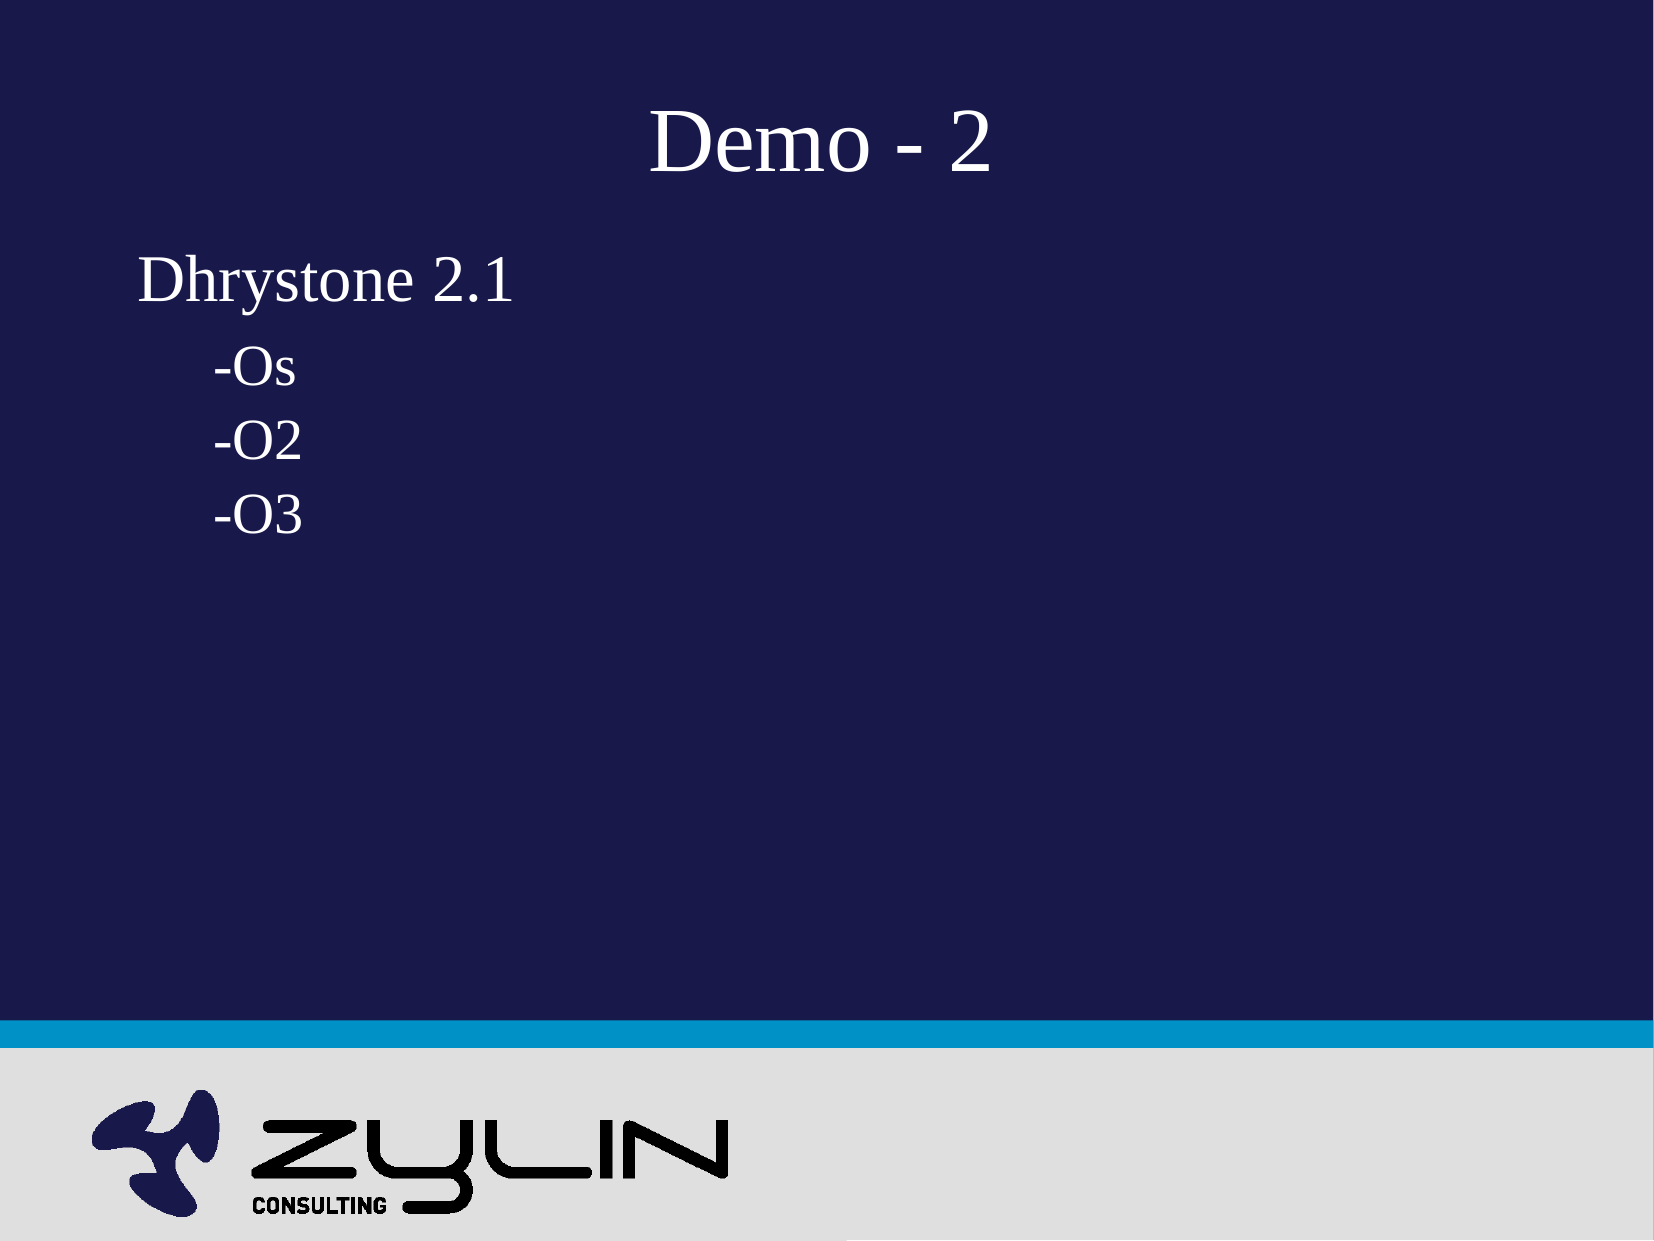

# Demo - 2
Dhrystone 2.1
-Os
-O2
-O3